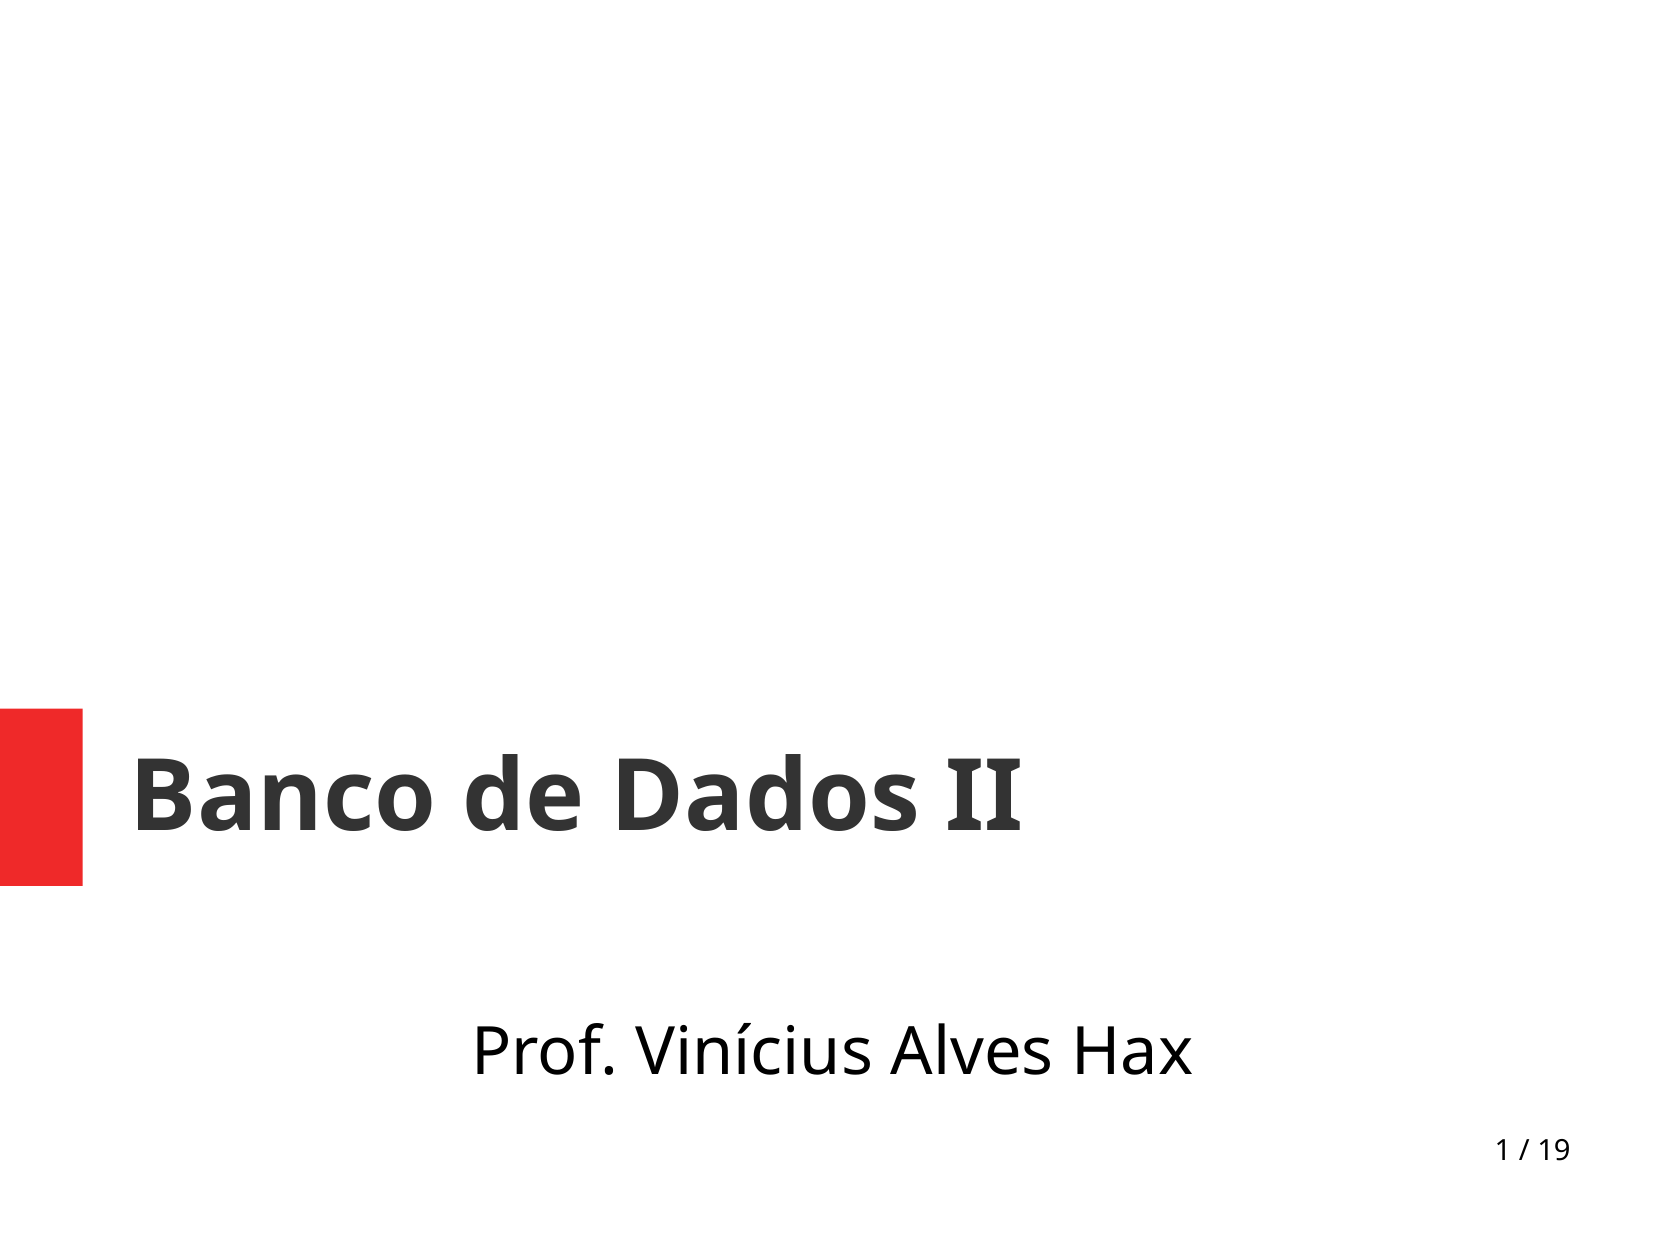

# Banco de Dados II
Prof. Vinícius Alves Hax
1